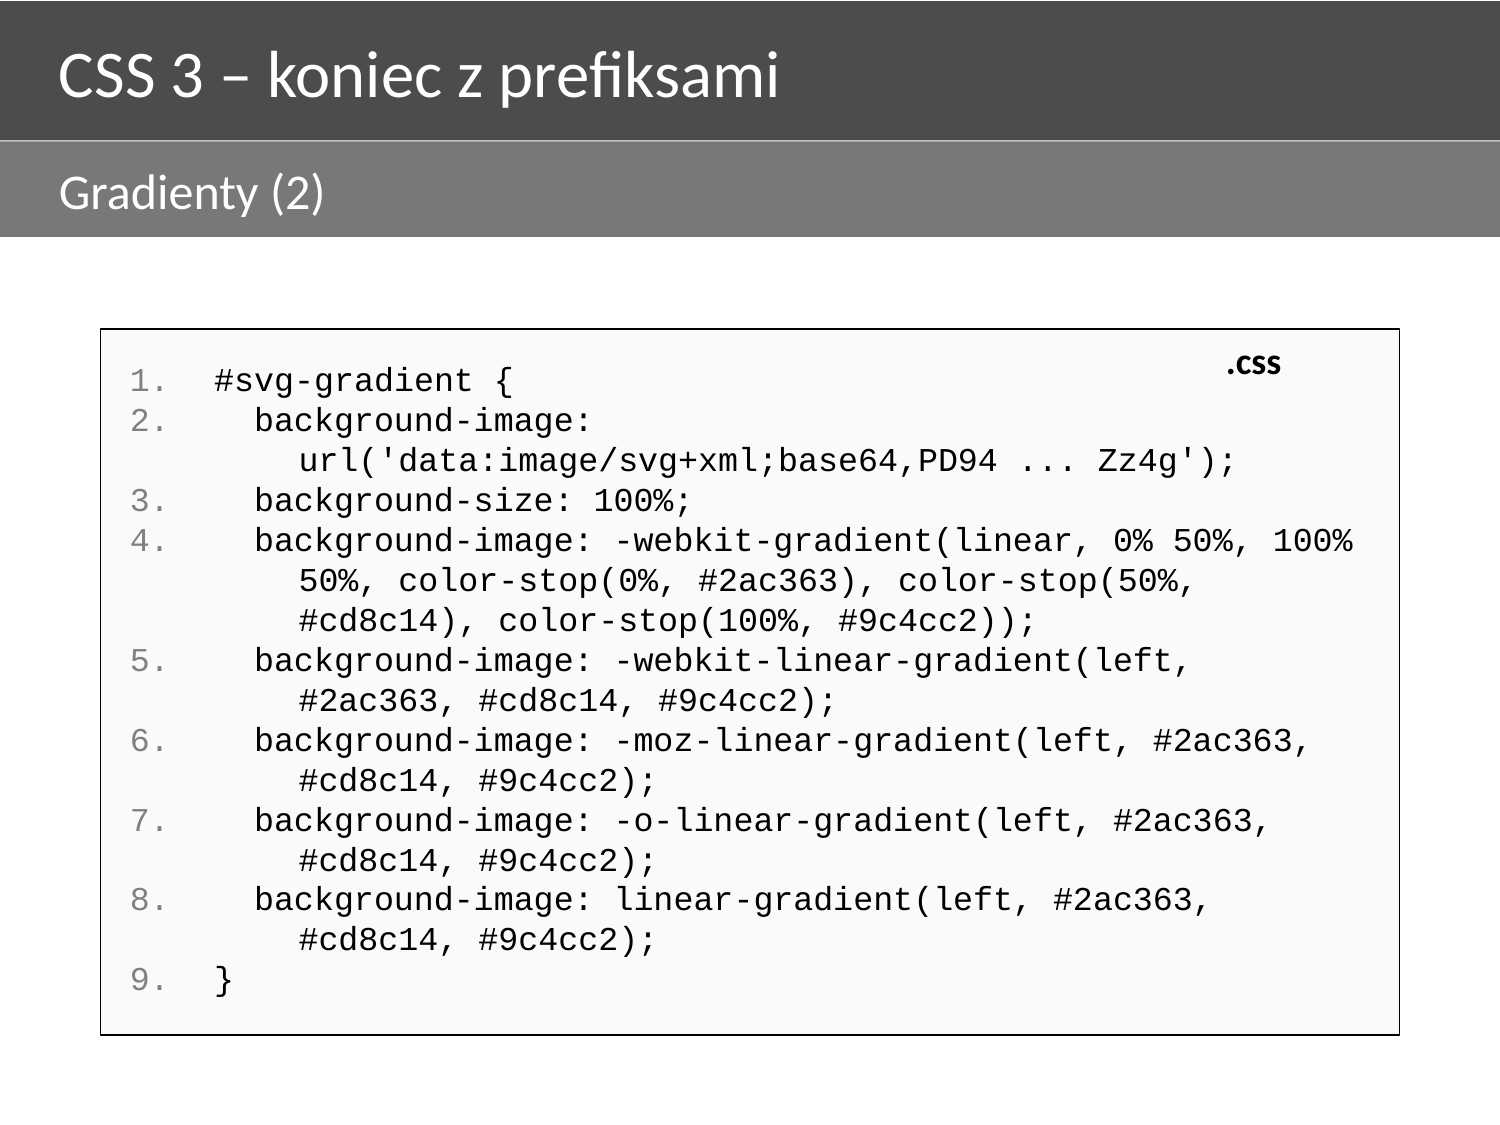

CSS 3 – koniec z prefiksami
Gradienty (2)
#svg-gradient {
  background-image: url('data:image/svg+xml;base64,PD94 ... Zz4g');
  background-size: 100%;
  background-image: -webkit-gradient(linear, 0% 50%, 100% 50%, color-stop(0%, #2ac363), color-stop(50%, #cd8c14), color-stop(100%, #9c4cc2));
  background-image: -webkit-linear-gradient(left, #2ac363, #cd8c14, #9c4cc2);
  background-image: -moz-linear-gradient(left, #2ac363, #cd8c14, #9c4cc2);
  background-image: -o-linear-gradient(left, #2ac363, #cd8c14, #9c4cc2);
  background-image: linear-gradient(left, #2ac363, #cd8c14, #9c4cc2);
}
.css